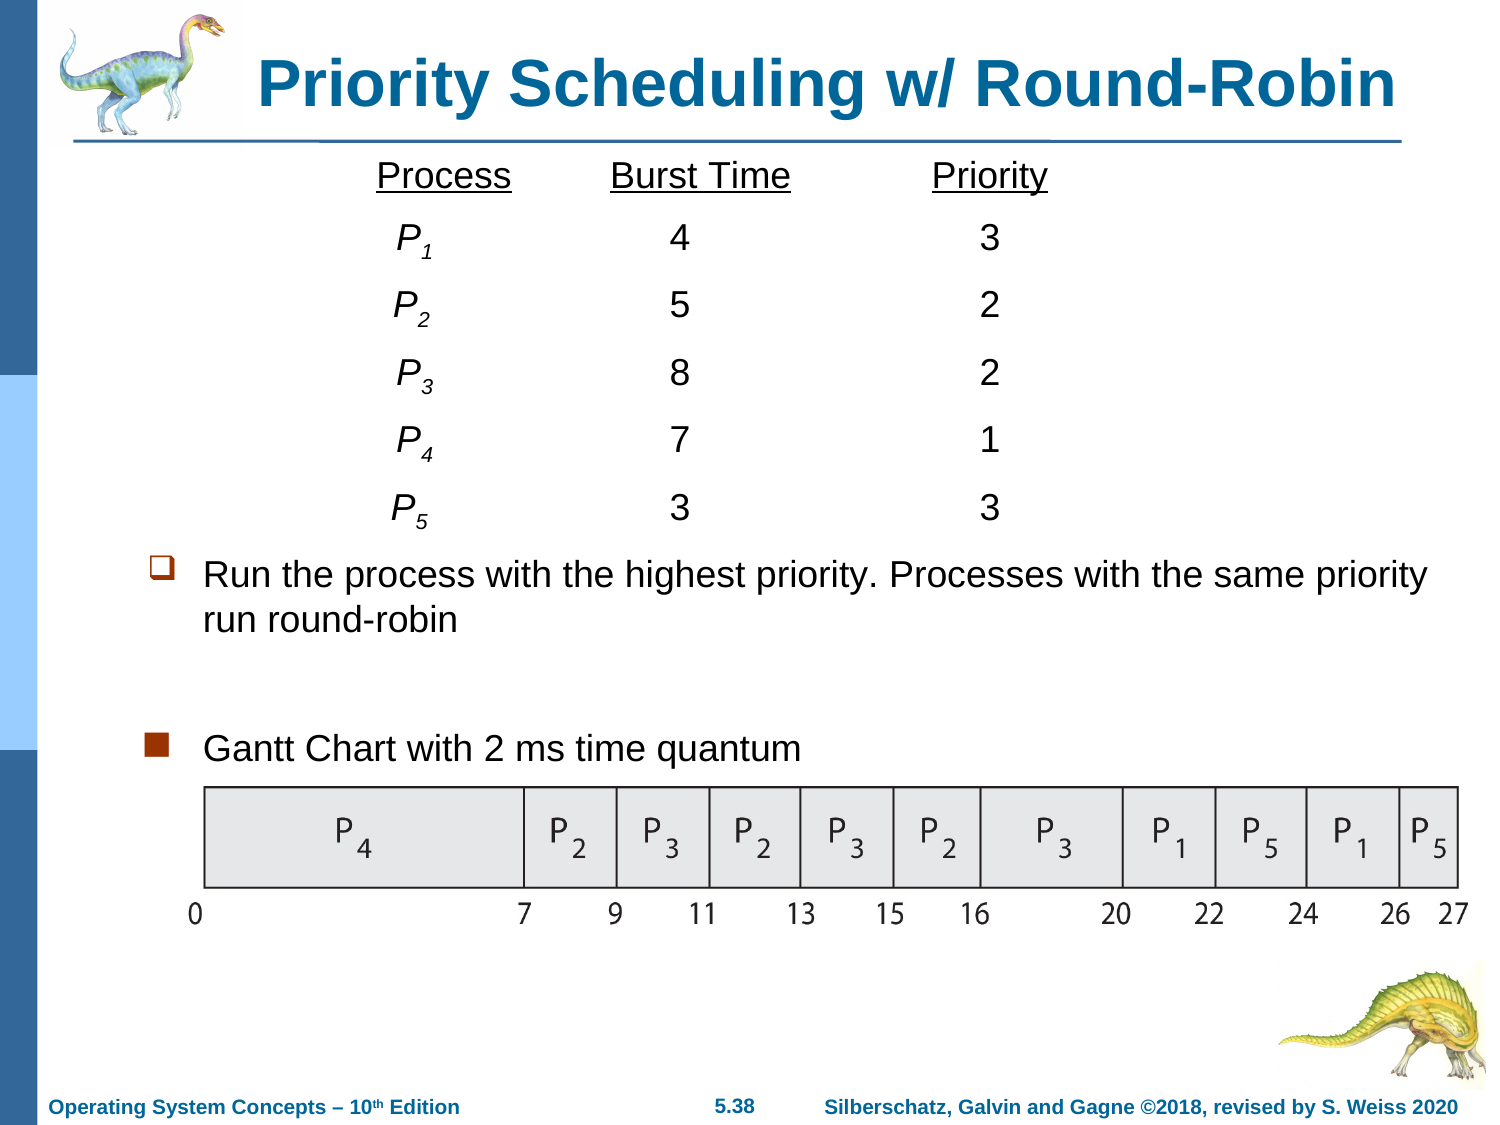

Priority Scheduling w/ Round-Robin
		 ProcessA	arri Burst TimeT	Priority
		 P1	4	3
		 P2 	5	2
		 P3	8	2
		 P4	7	1
		P5	3	3
Run the process with the highest priority. Processes with the same priority run round-robin
Gantt Chart with 2 ms time quantum